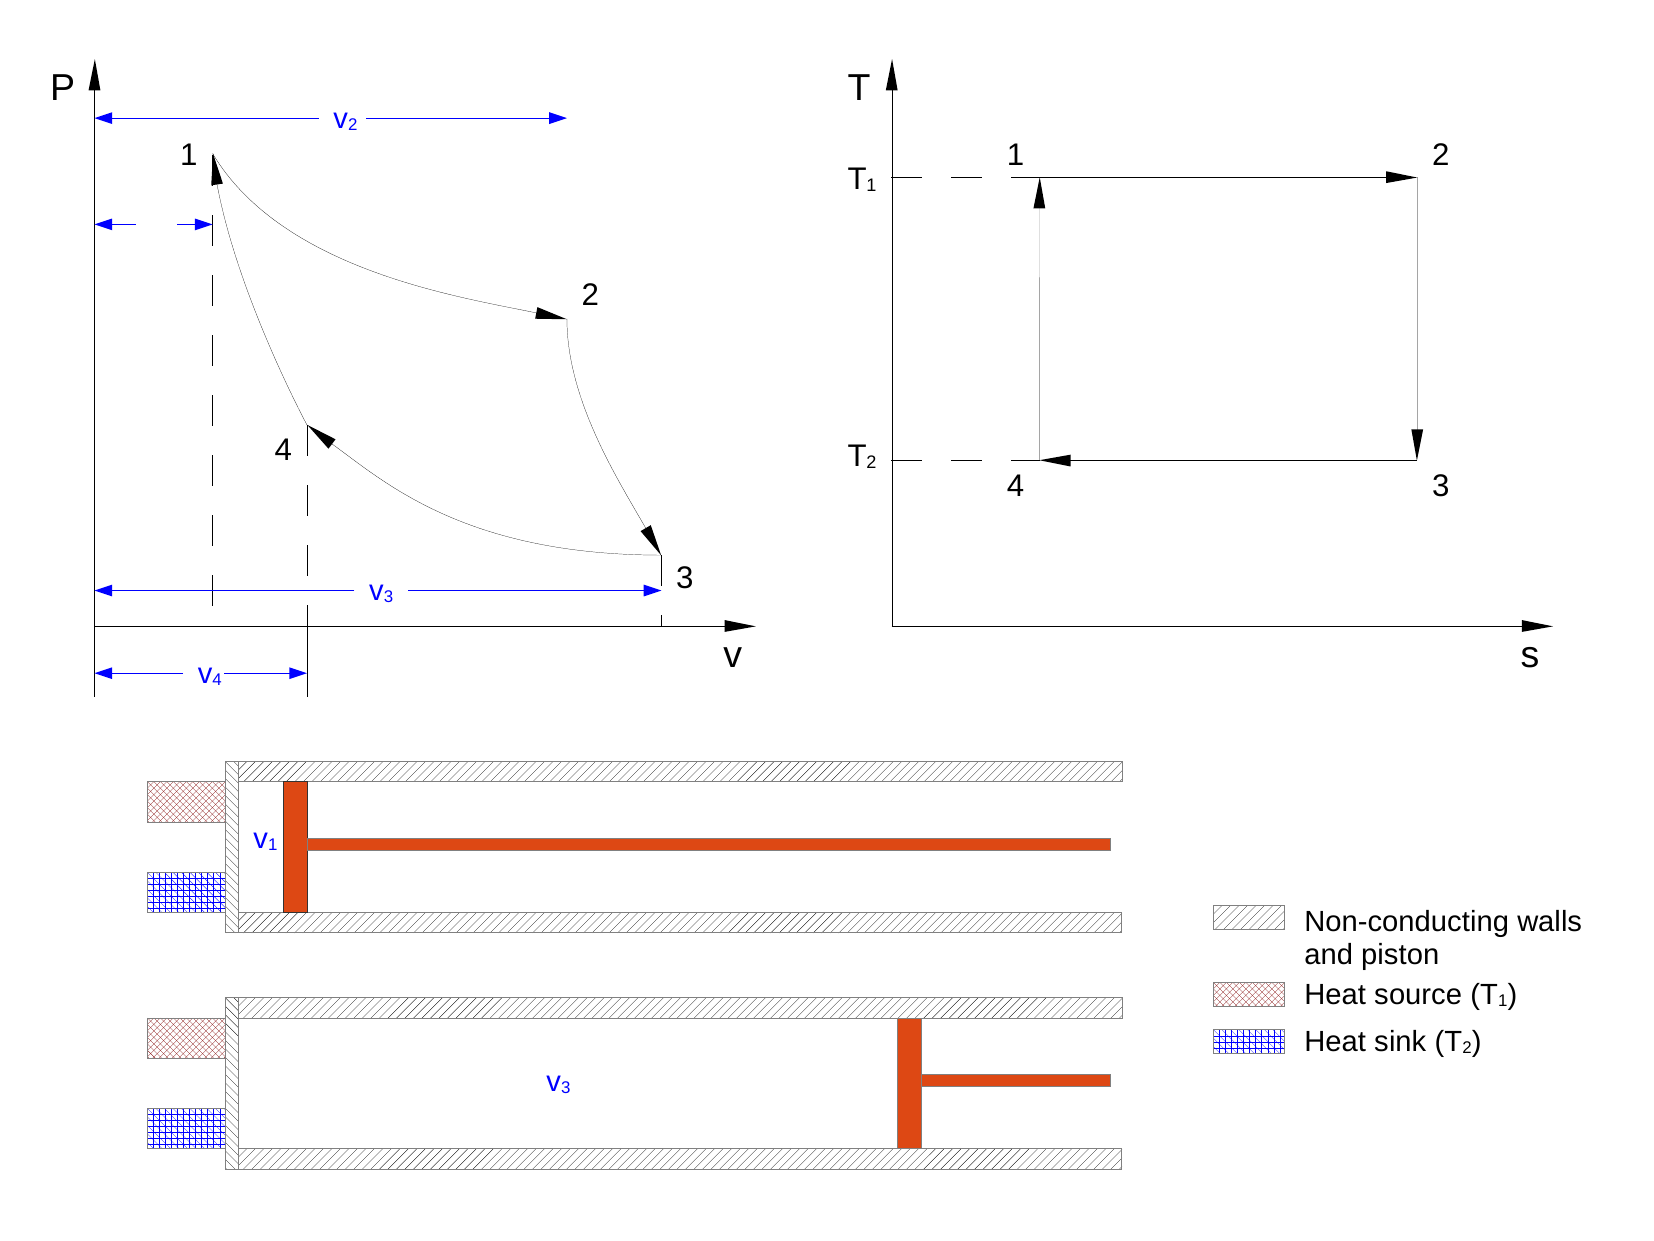

P
T
v2
1
1
2
T1
2
4
T2
4
3
3
v3
v
s
v4
v1
Non-conducting walls
and piston
Heat source (T1)
Heat sink (T2)
v3